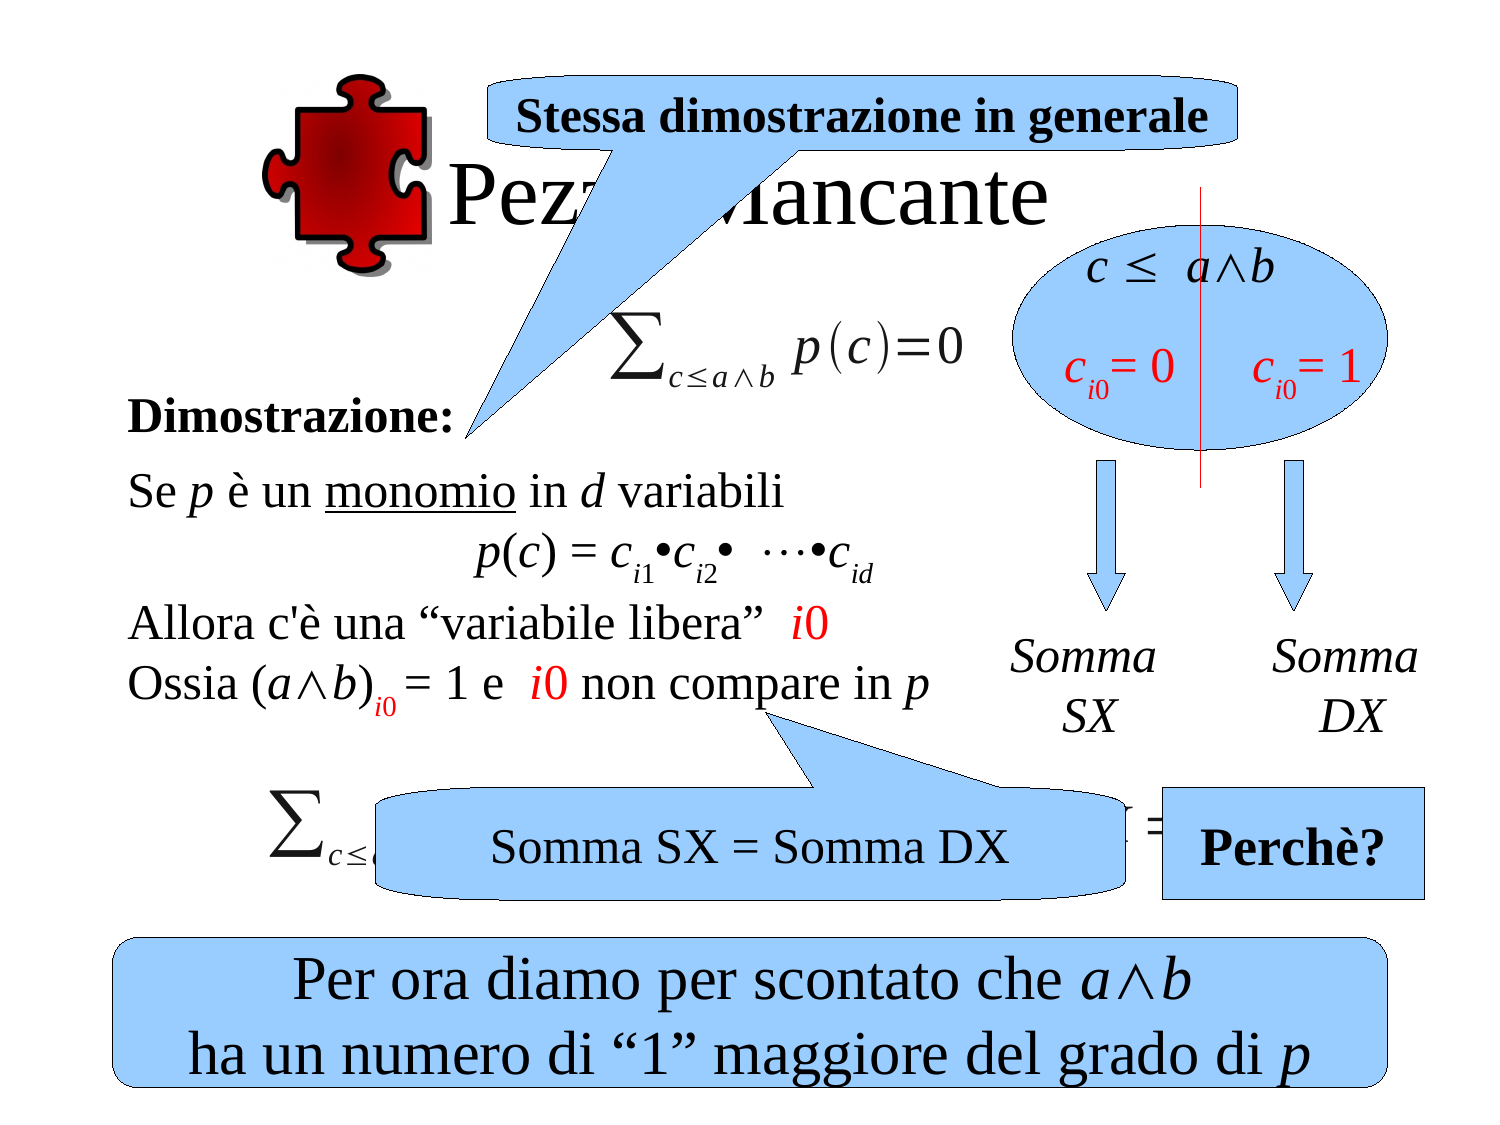

Stessa dimostrazione in generale
# Pezzo Mancante
ci0= 0
ci0= 1
c ≤ a∧b
Dimostrazione:
Se p è un monomio in d variabili
p(c) = ci1•ci2• ⋯•cid
Allora c'è una “variabile libera” i0
Ossia (a∧b)i0 = 1 e i0 non compare in p
Somma
SX
Somma
DX
Somma SX = Somma DX
Perchè?
Per ora diamo per scontato che a∧b
ha un numero di “1” maggiore del grado di p